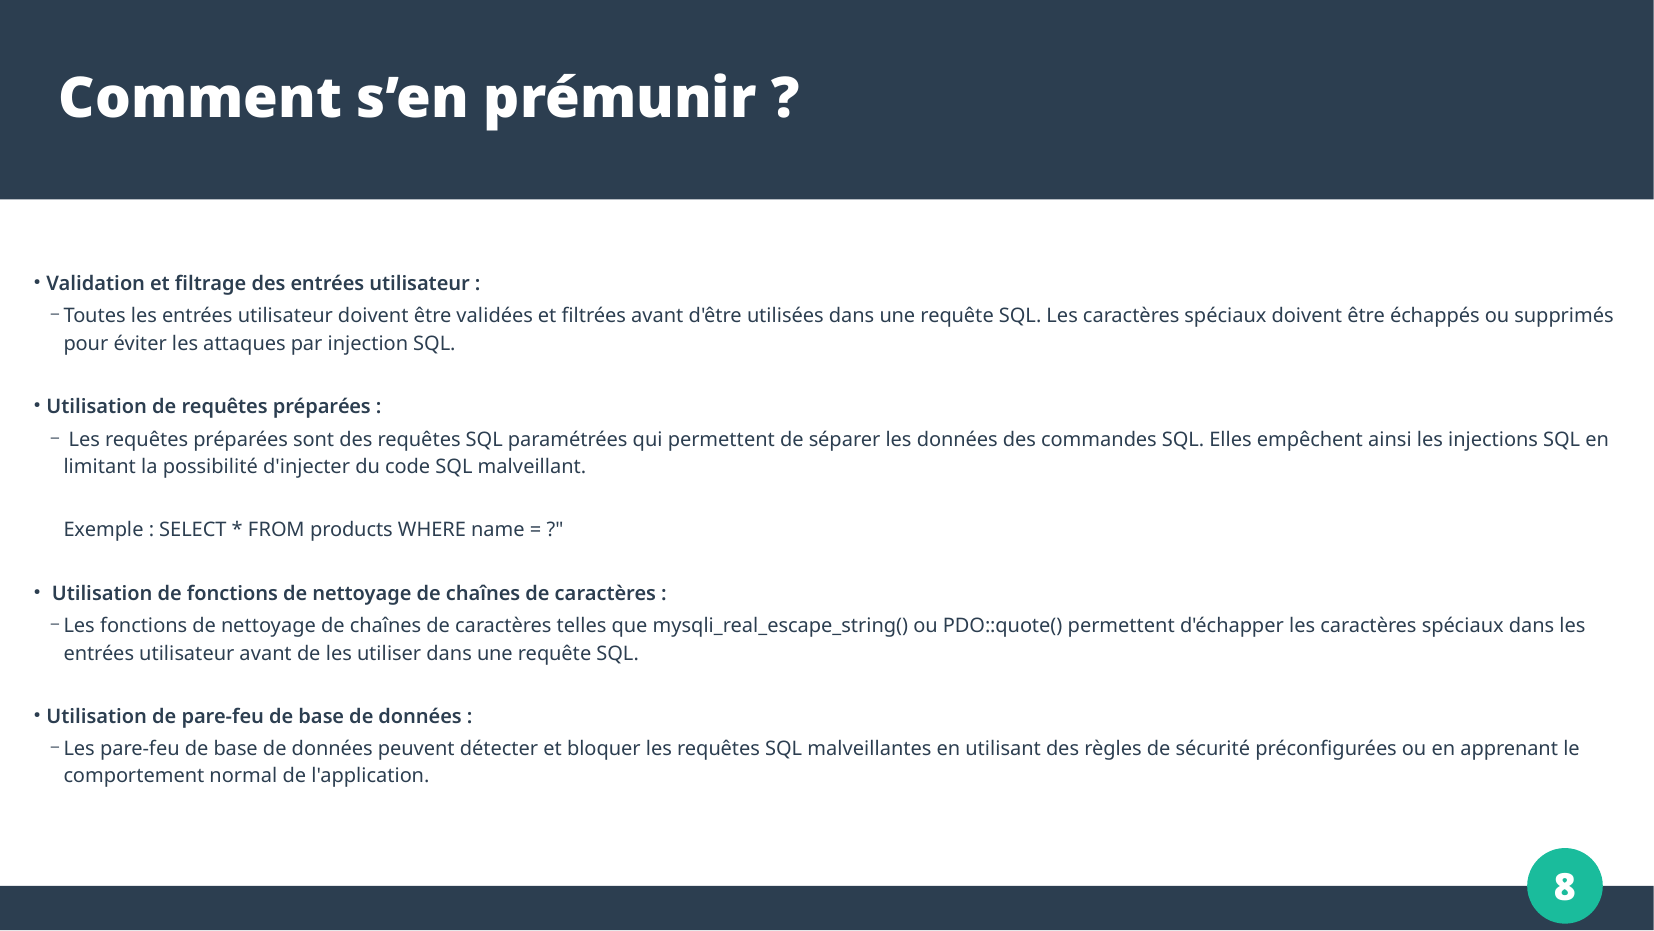

# Comment s’en prémunir ?
Validation et filtrage des entrées utilisateur :
Toutes les entrées utilisateur doivent être validées et filtrées avant d'être utilisées dans une requête SQL. Les caractères spéciaux doivent être échappés ou supprimés pour éviter les attaques par injection SQL.
Utilisation de requêtes préparées :
 Les requêtes préparées sont des requêtes SQL paramétrées qui permettent de séparer les données des commandes SQL. Elles empêchent ainsi les injections SQL en limitant la possibilité d'injecter du code SQL malveillant.
Exemple : SELECT * FROM products WHERE name = ?"
 Utilisation de fonctions de nettoyage de chaînes de caractères :
Les fonctions de nettoyage de chaînes de caractères telles que mysqli_real_escape_string() ou PDO::quote() permettent d'échapper les caractères spéciaux dans les entrées utilisateur avant de les utiliser dans une requête SQL.
Utilisation de pare-feu de base de données :
Les pare-feu de base de données peuvent détecter et bloquer les requêtes SQL malveillantes en utilisant des règles de sécurité préconfigurées ou en apprenant le comportement normal de l'application.